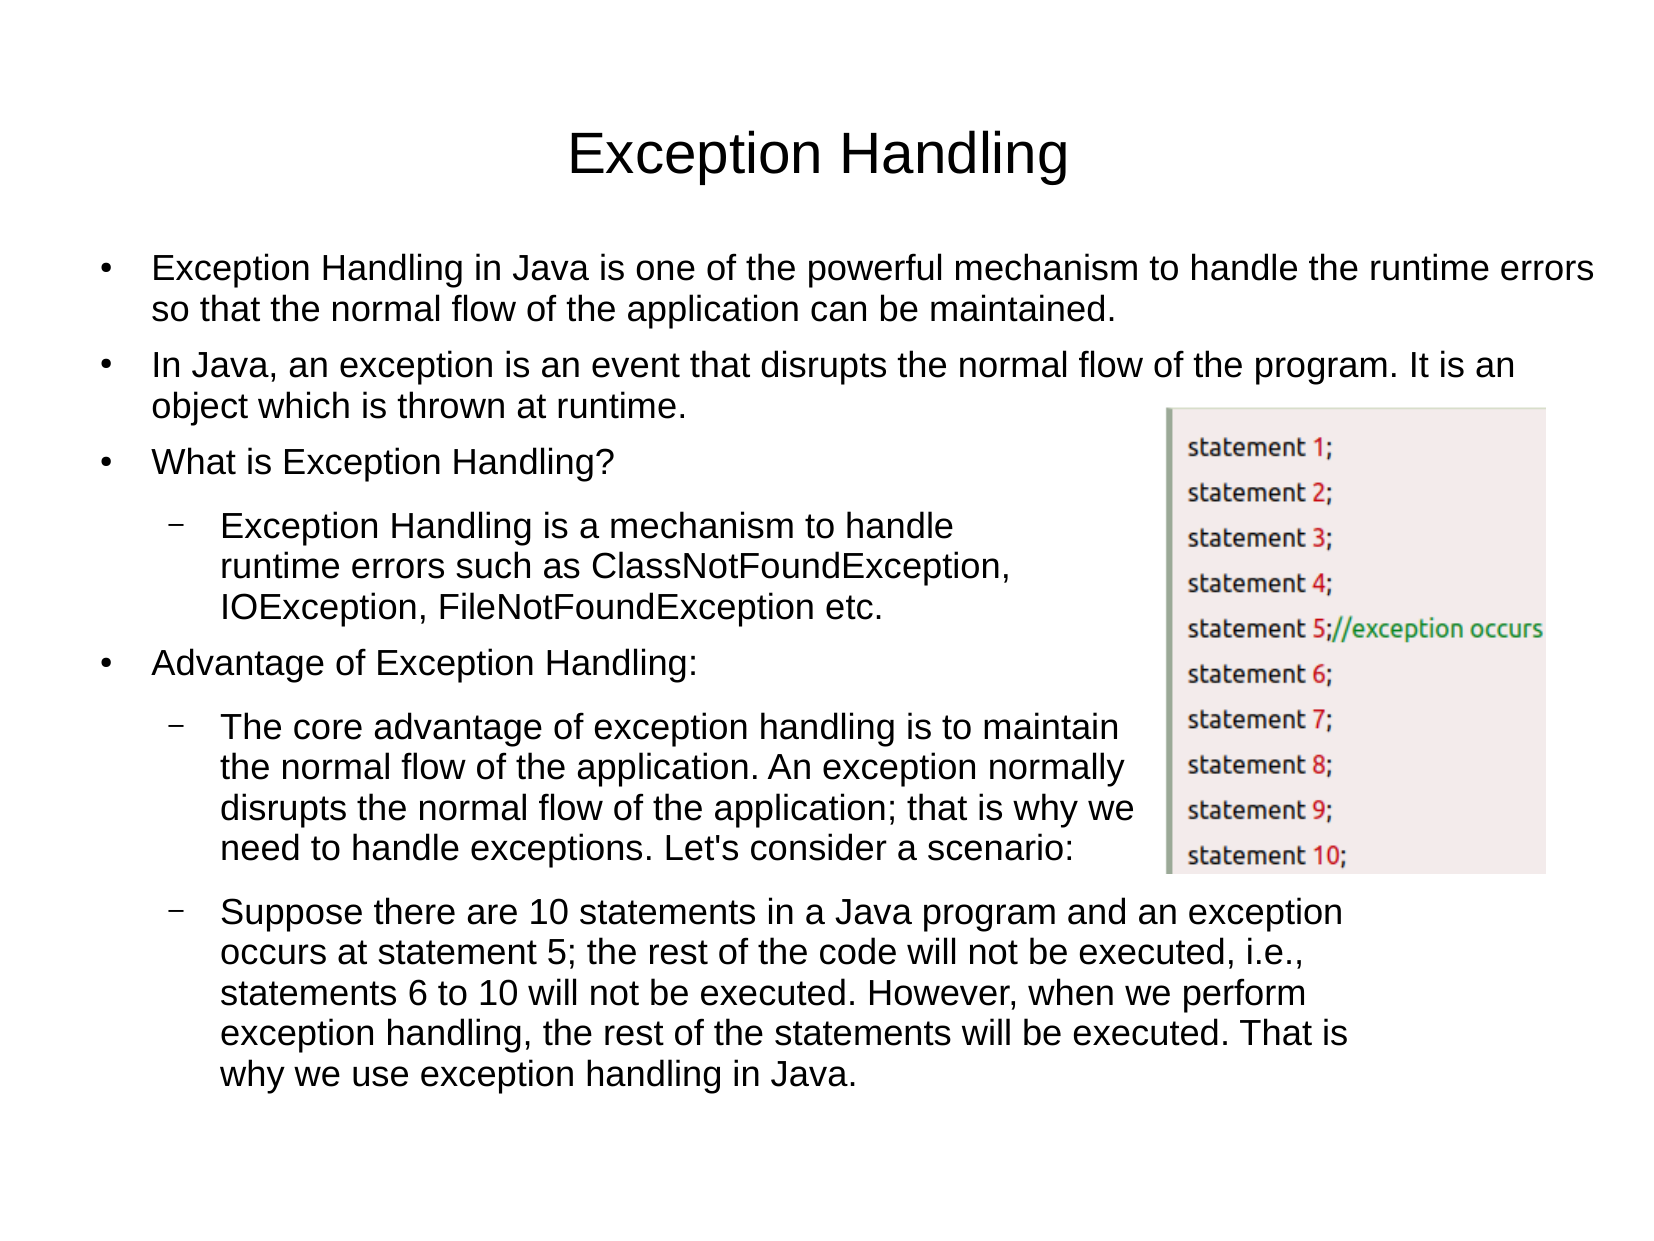

# Exception Handling
Exception Handling in Java is one of the powerful mechanism to handle the runtime errors so that the normal flow of the application can be maintained.
In Java, an exception is an event that disrupts the normal flow of the program. It is an object which is thrown at runtime.
What is Exception Handling?
Exception Handling is a mechanism to handle
runtime errors such as ClassNotFoundException,
IOException, FileNotFoundException etc.
Advantage of Exception Handling:
The core advantage of exception handling is to maintain
the normal flow of the application. An exception normally
disrupts the normal flow of the application; that is why we
need to handle exceptions. Let's consider a scenario:
Suppose there are 10 statements in a Java program and an exception
occurs at statement 5; the rest of the code will not be executed, i.e.,
statements 6 to 10 will not be executed. However, when we perform
exception handling, the rest of the statements will be executed. That is
why we use exception handling in Java.